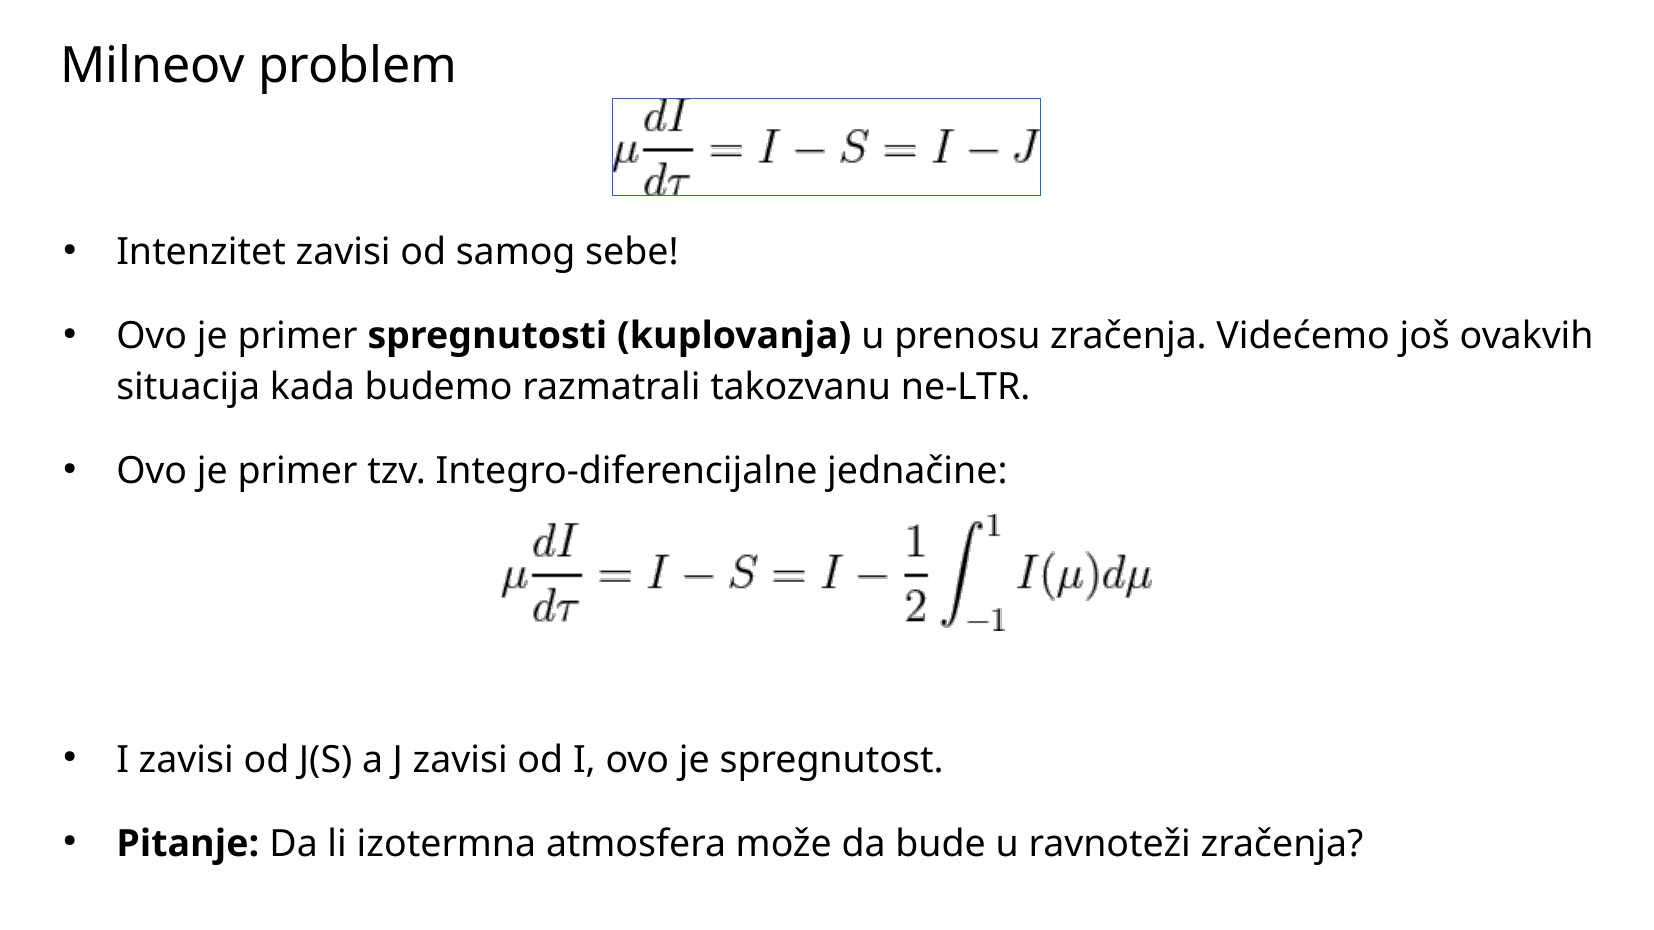

# Milneov problem
Intenzitet zavisi od samog sebe!
Ovo je primer spregnutosti (kuplovanja) u prenosu zračenja. Videćemo još ovakvih situacija kada budemo razmatrali takozvanu ne-LTR.
Ovo je primer tzv. Integro-diferencijalne jednačine:
I zavisi od J(S) a J zavisi od I, ovo je spregnutost.
Pitanje: Da li izotermna atmosfera može da bude u ravnoteži zračenja?